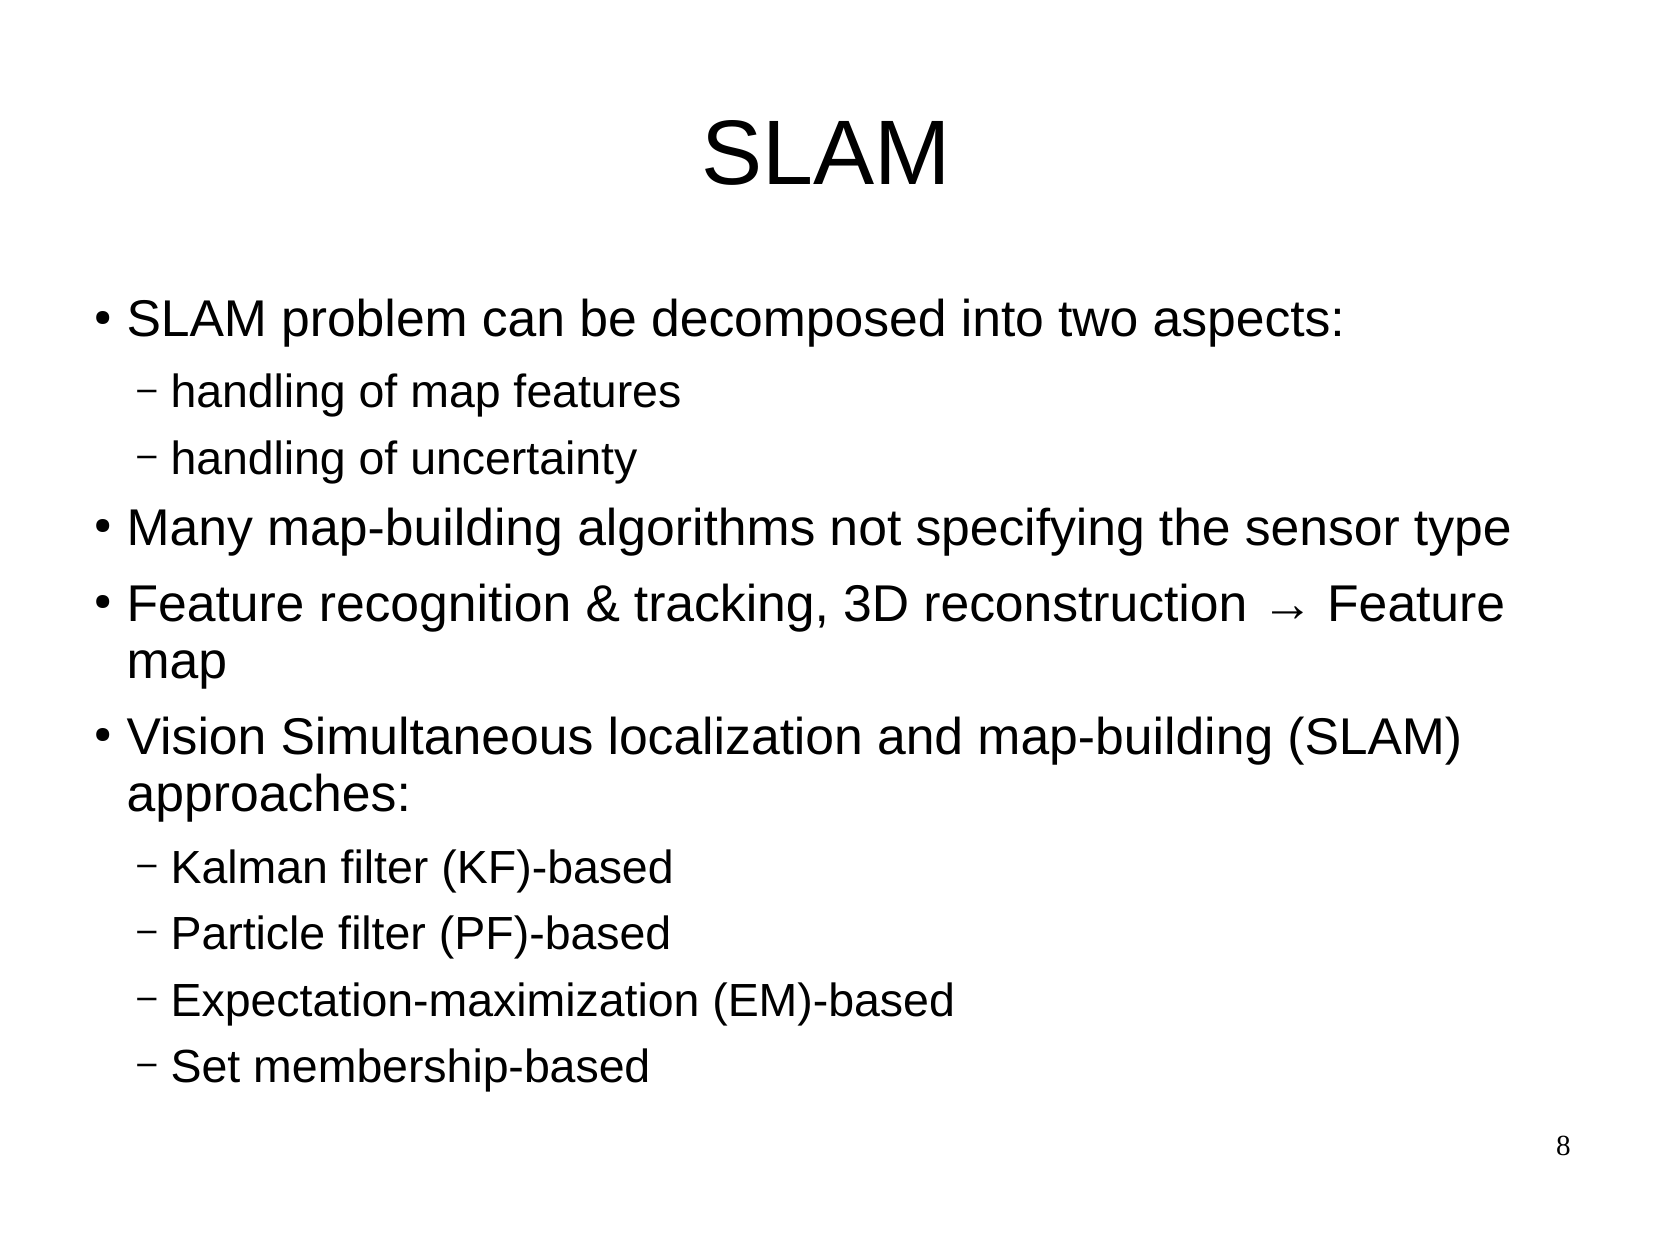

# SLAM
SLAM problem can be decomposed into two aspects:
handling of map features
handling of uncertainty
Many map-building algorithms not specifying the sensor type
Feature recognition & tracking, 3D reconstruction → Feature map
Vision Simultaneous localization and map-building (SLAM) approaches:
Kalman filter (KF)-based
Particle filter (PF)-based
Expectation-maximization (EM)-based
Set membership-based
8